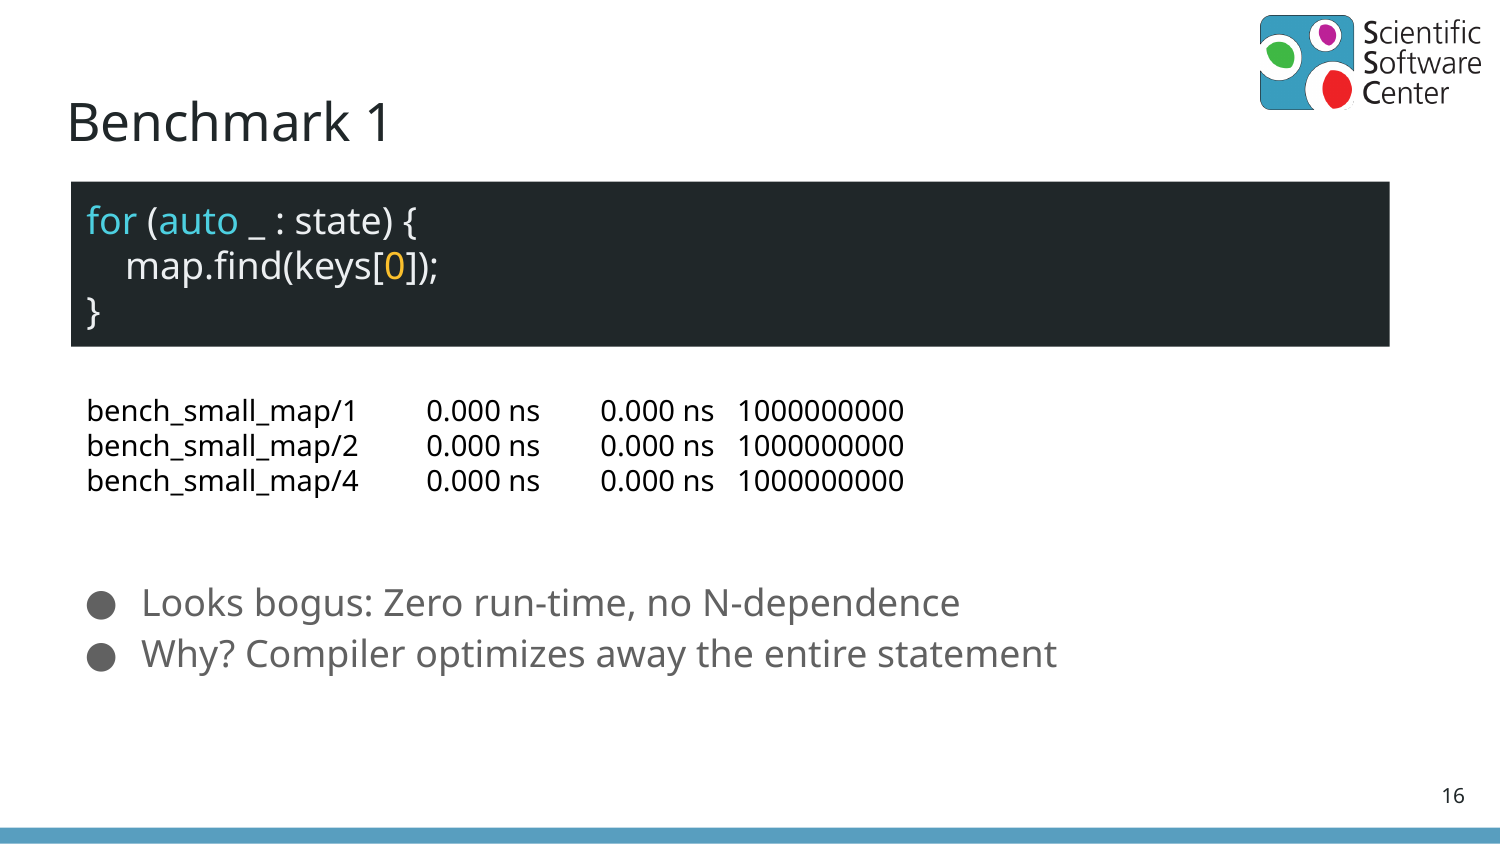

# Benchmark 1
for (auto _ : state) {
 map.find(keys[0]);
}
bench_small_map/1 0.000 ns 0.000 ns 1000000000
bench_small_map/2 0.000 ns 0.000 ns 1000000000
bench_small_map/4 0.000 ns 0.000 ns 1000000000
Looks bogus: Zero run-time, no N-dependence
Why? Compiler optimizes away the entire statement